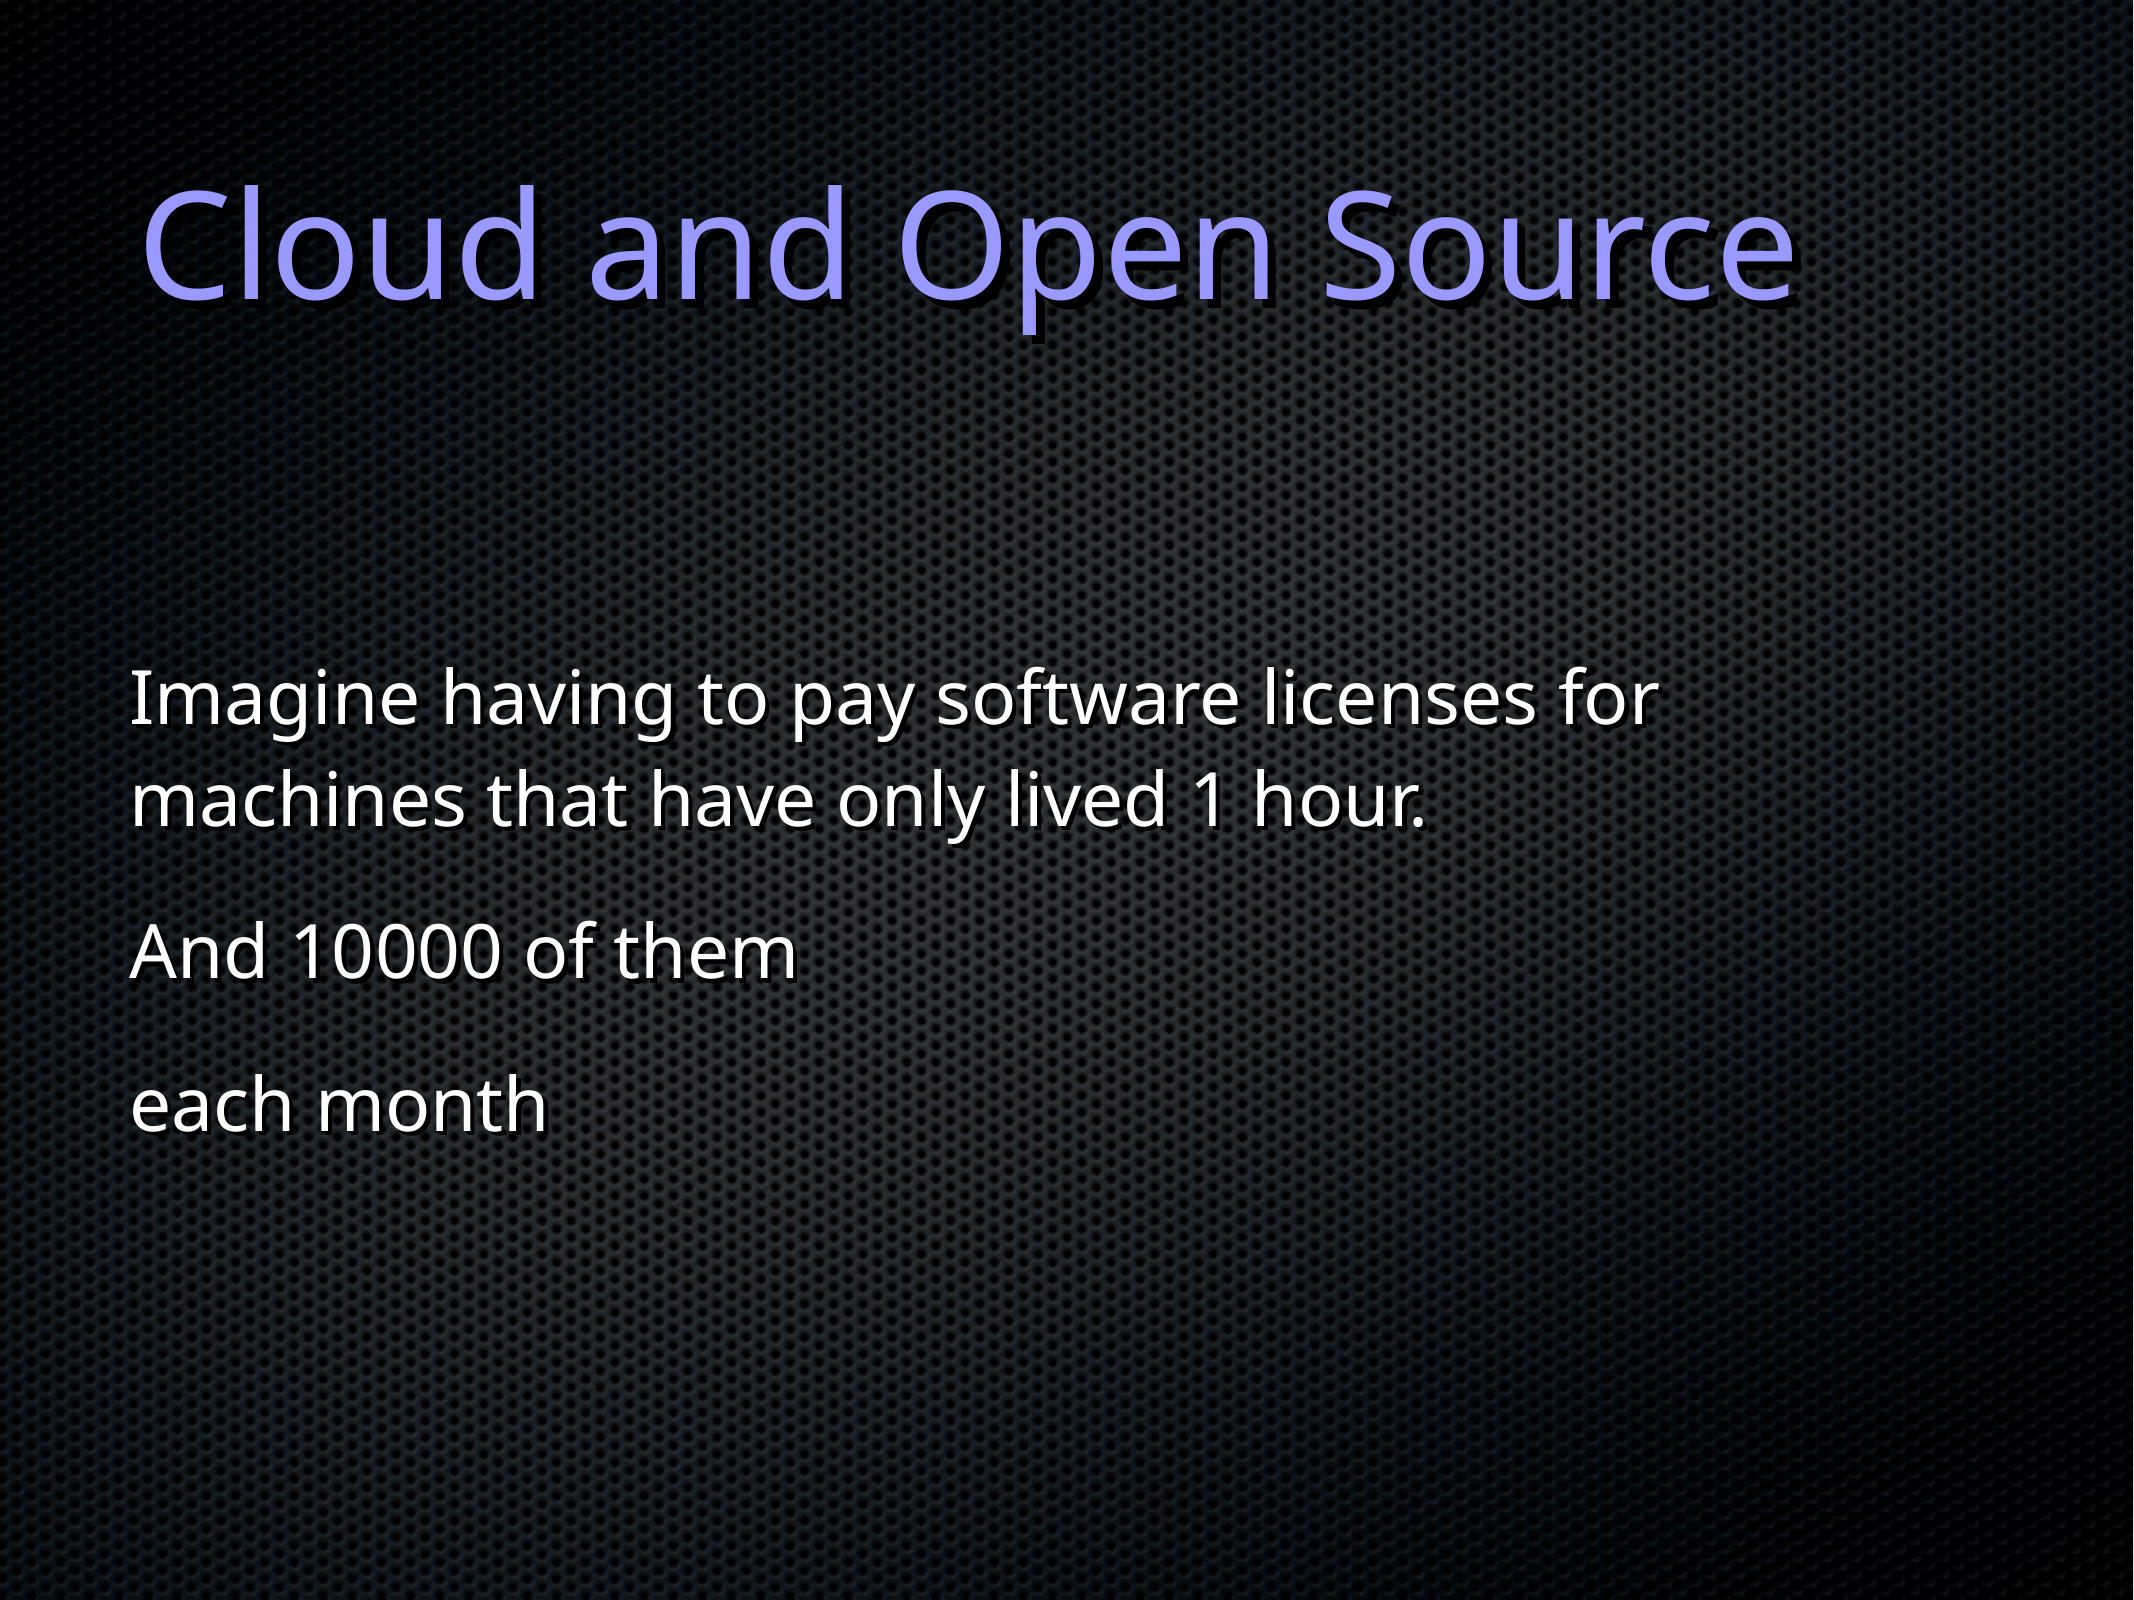

# Cloud and Open Source
Imagine having to pay software licenses for machines that have only lived 1 hour.
And 10000 of them
each month